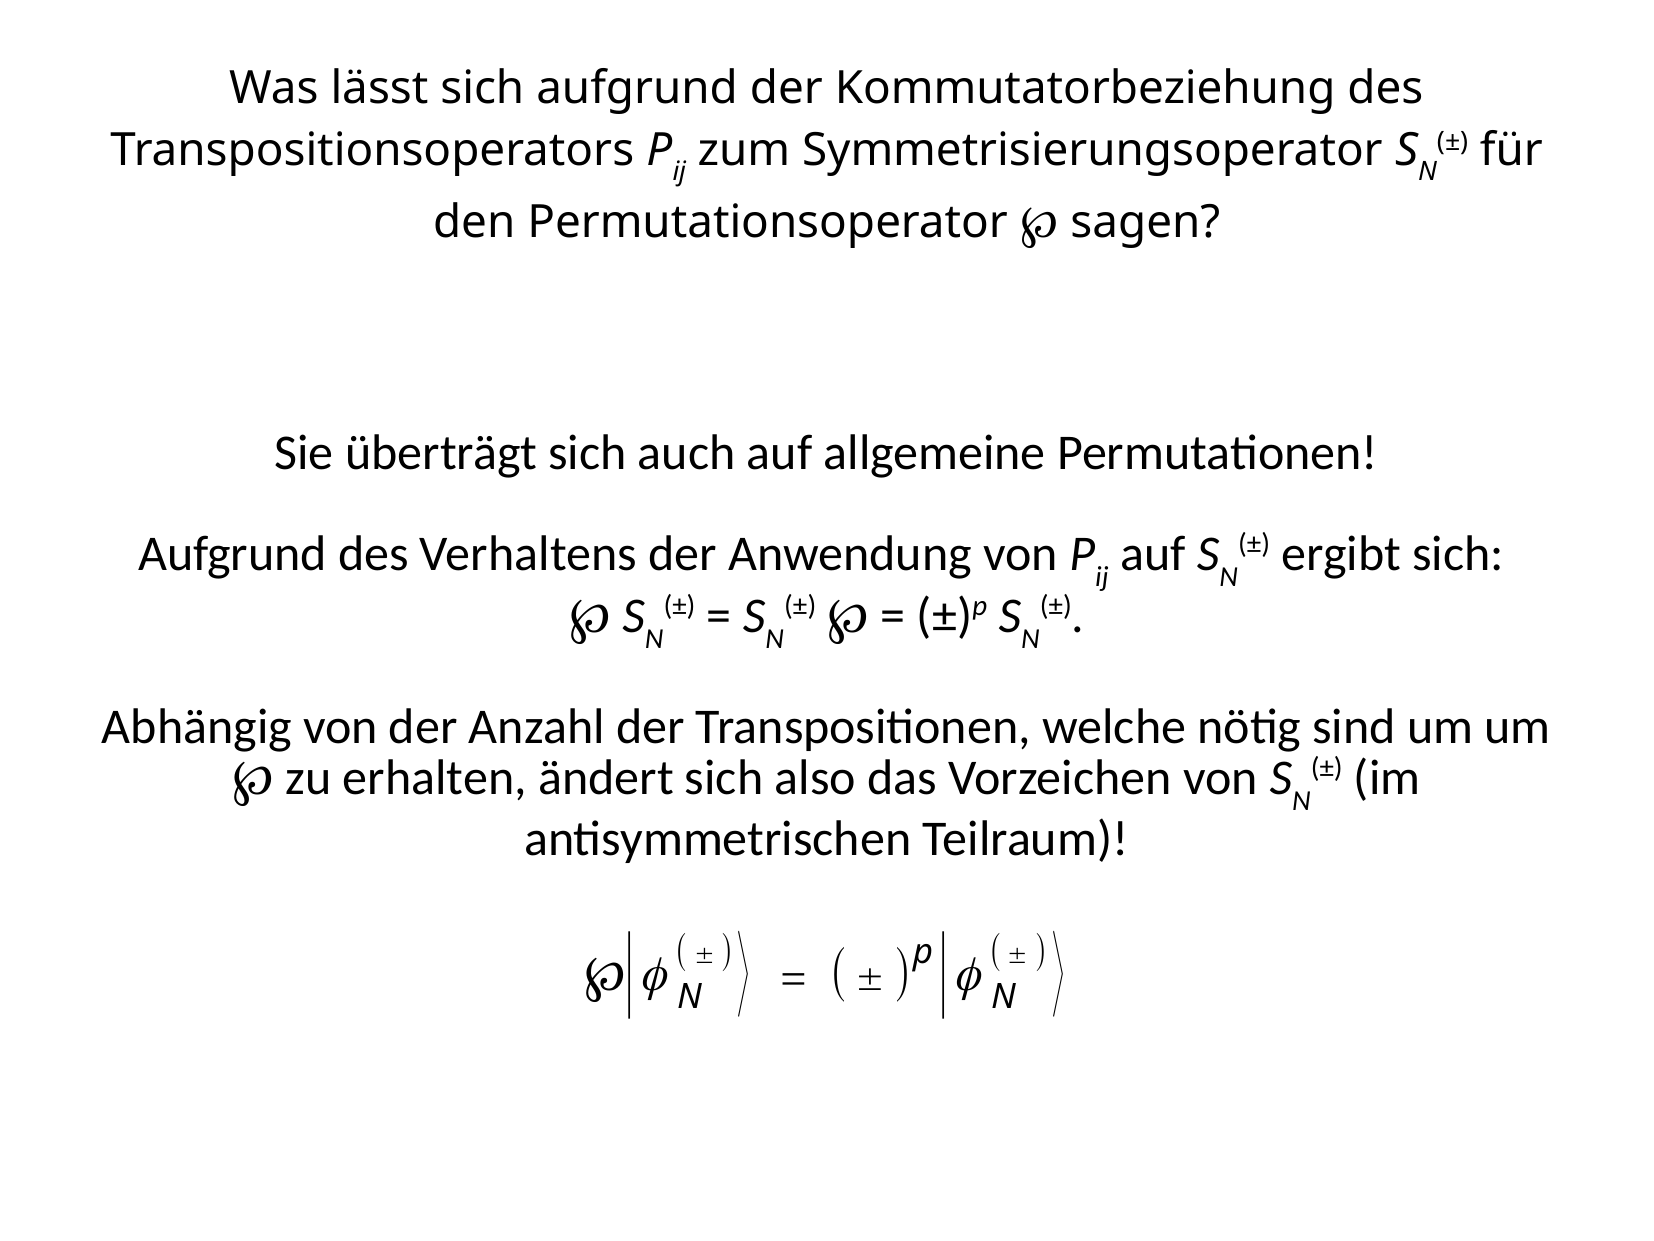

# Was lässt sich aufgrund der Kommutatorbeziehung des Transpositionsoperators Pij zum Symmetrisierungsoperator SN(±) für den Permutationsoperator ℘ sagen?
Sie überträgt sich auch auf allgemeine Permutationen!
Aufgrund des Verhaltens der Anwendung von Pij auf SN(±) ergibt sich:
℘ SN(±) = SN(±) ℘ = (±)p SN(±).
Abhängig von der Anzahl der Transpositionen, welche nötig sind um um ℘ zu erhalten, ändert sich also das Vorzeichen von SN(±) (im antisymmetrischen Teilraum)!